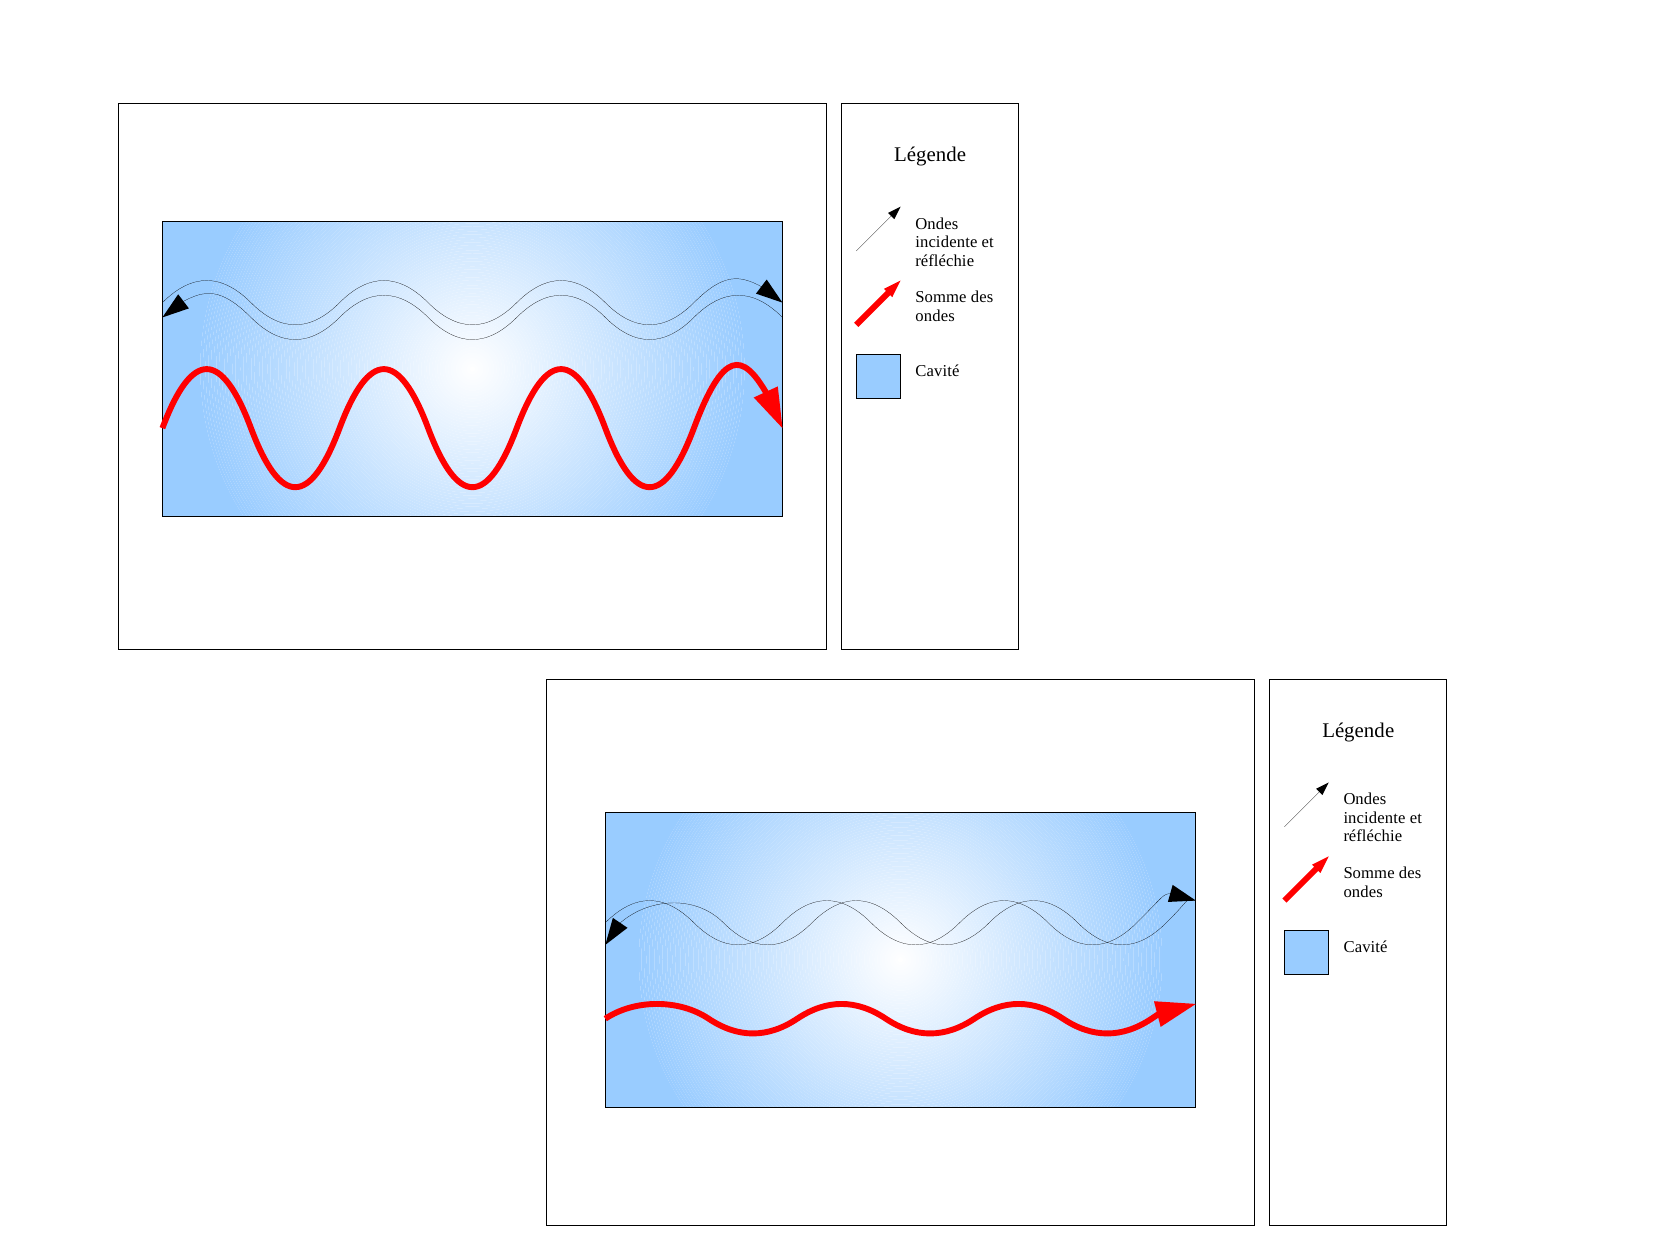

Légende
Ondes incidente et
réfléchie
Somme des
ondes
Cavité
Légende
Ondes incidente et
réfléchie
Somme des
ondes
Cavité